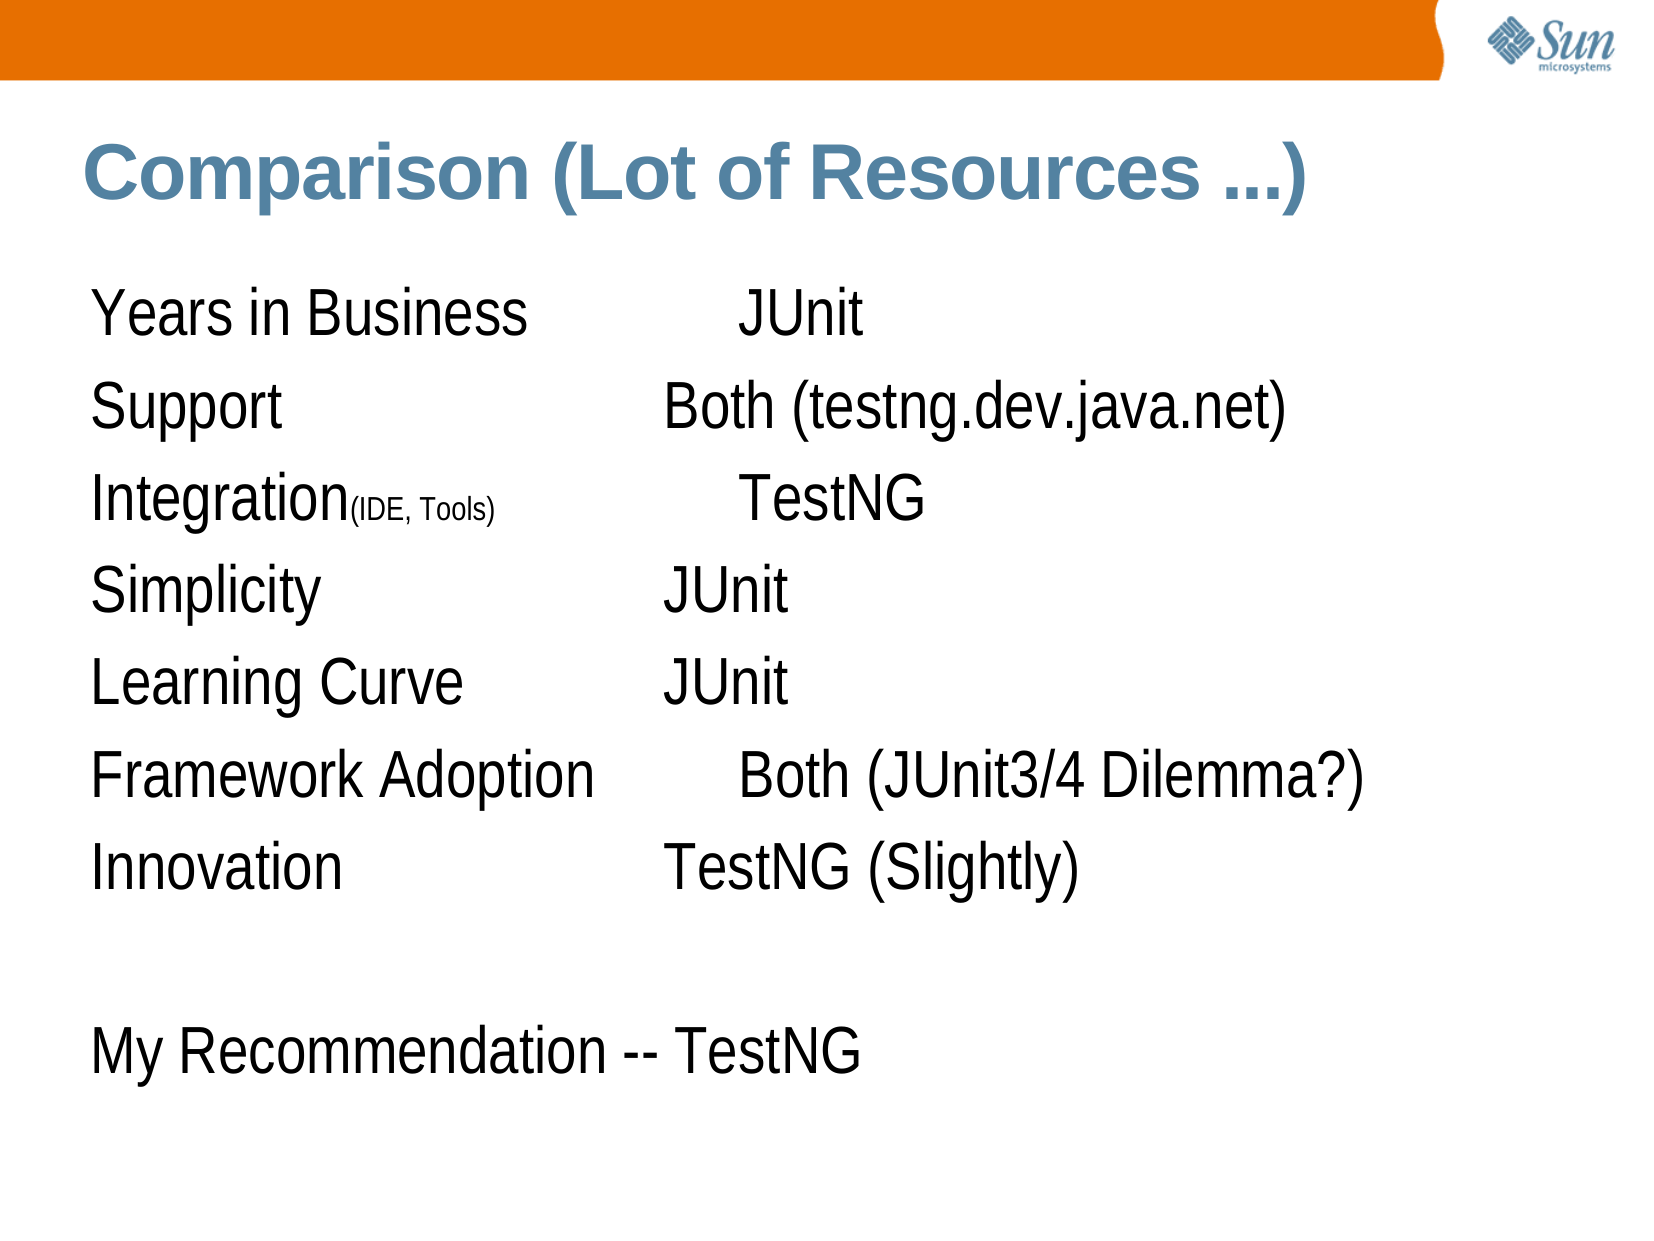

# Comparison (Lot of Resources ...)
Years in Business			JUnit
Support						Both (testng.dev.java.net)
Integration(IDE, Tools) 			TestNG
Simplicity					JUnit
Learning Curve			JUnit
Framework Adoption		Both (JUnit3/4 Dilemma?)
Innovation					TestNG (Slightly)
My Recommendation -- TestNG